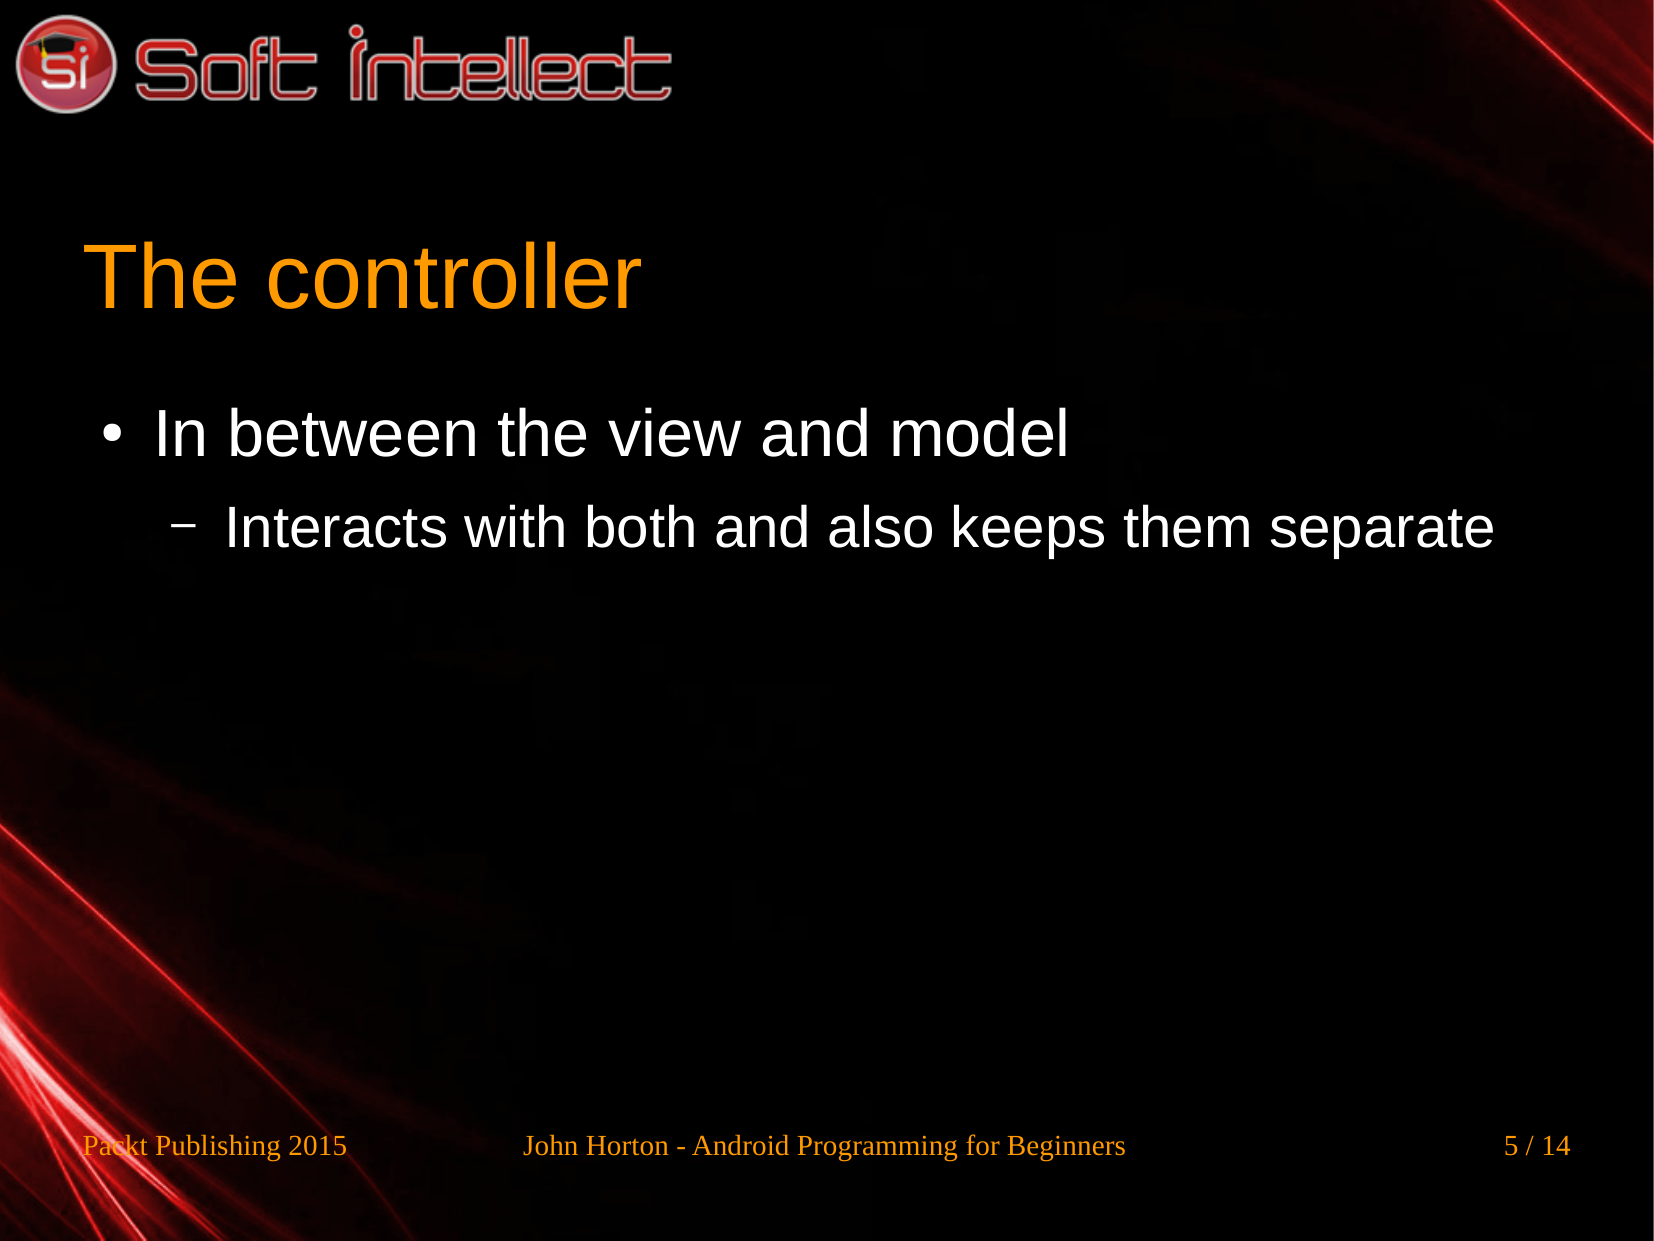

# The controller
In between the view and model
Interacts with both and also keeps them separate
Packt Publishing 2015
John Horton - Android Programming for Beginners
5